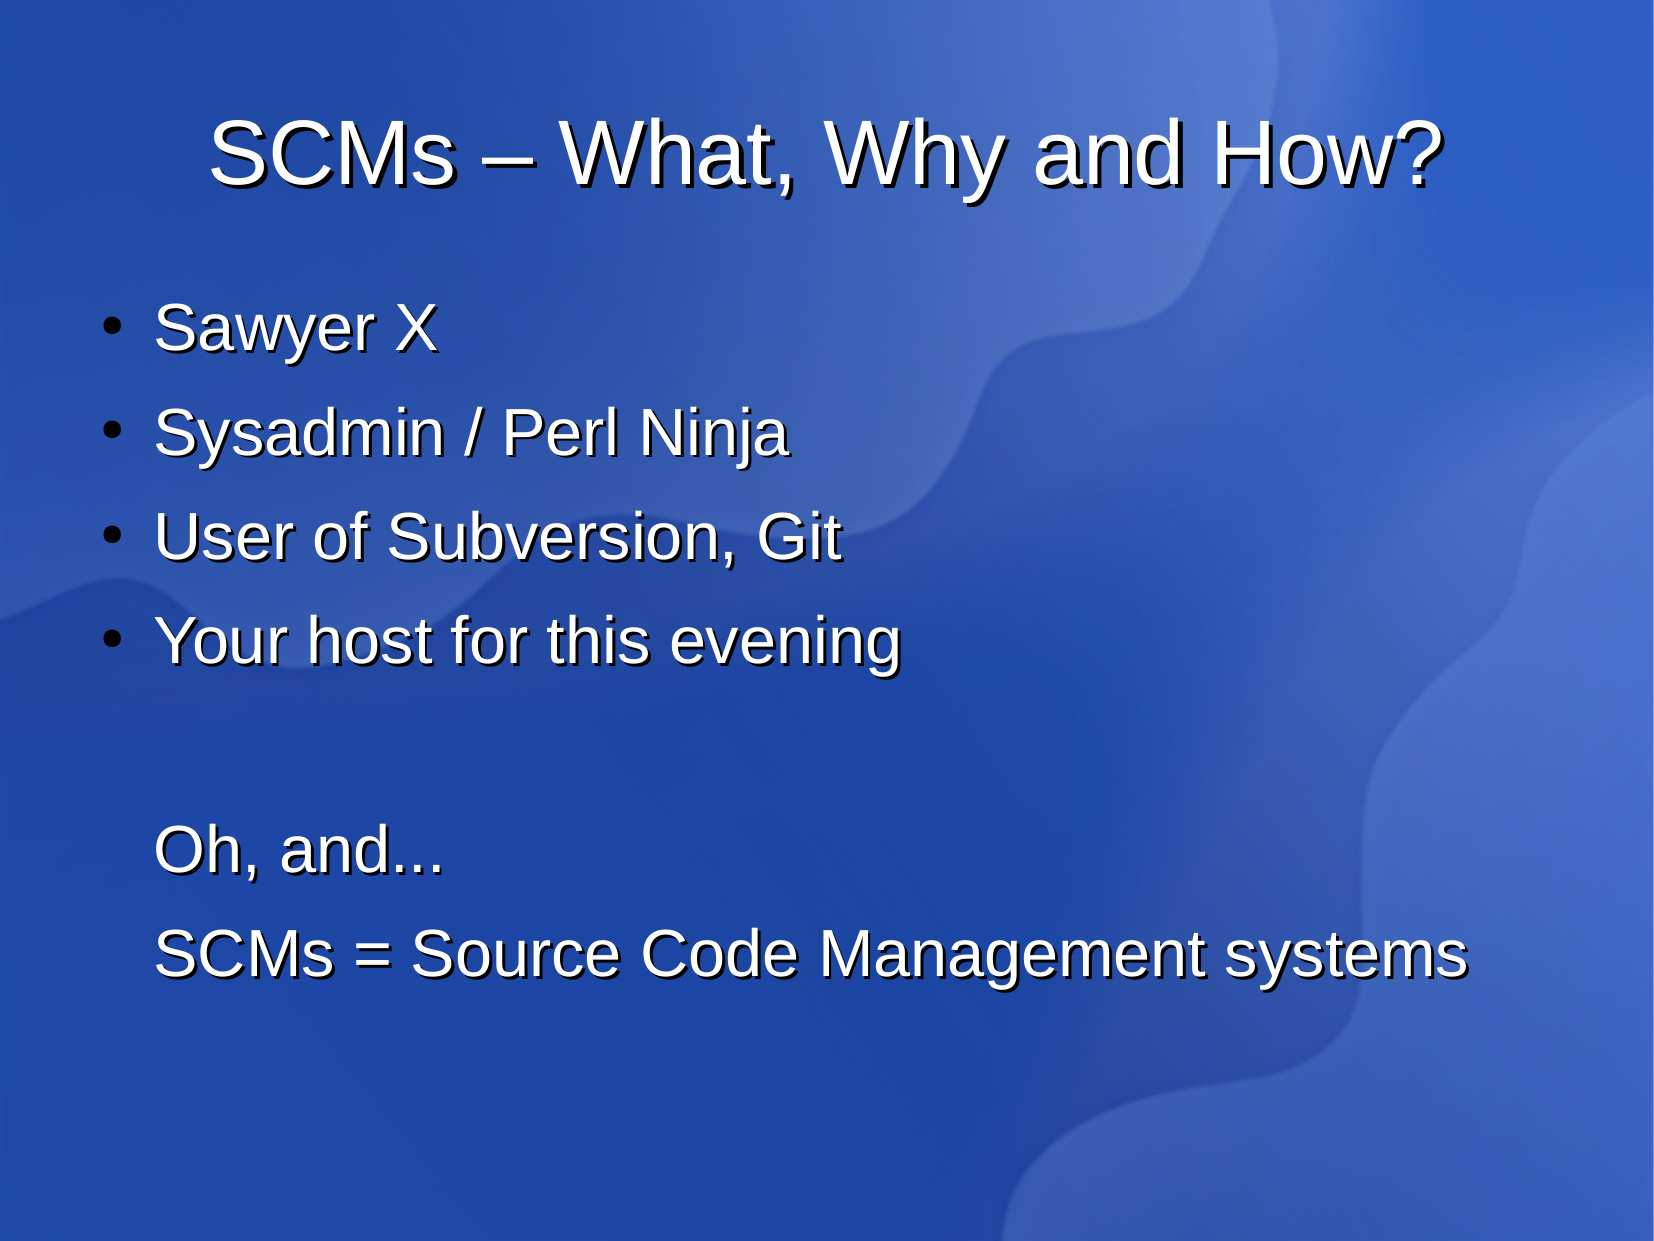

# SCMs – What, Why and How?
Sawyer X
Sysadmin / Perl Ninja
User of Subversion, Git
Your host for this evening
Oh, and...
SCMs = Source Code Management systems